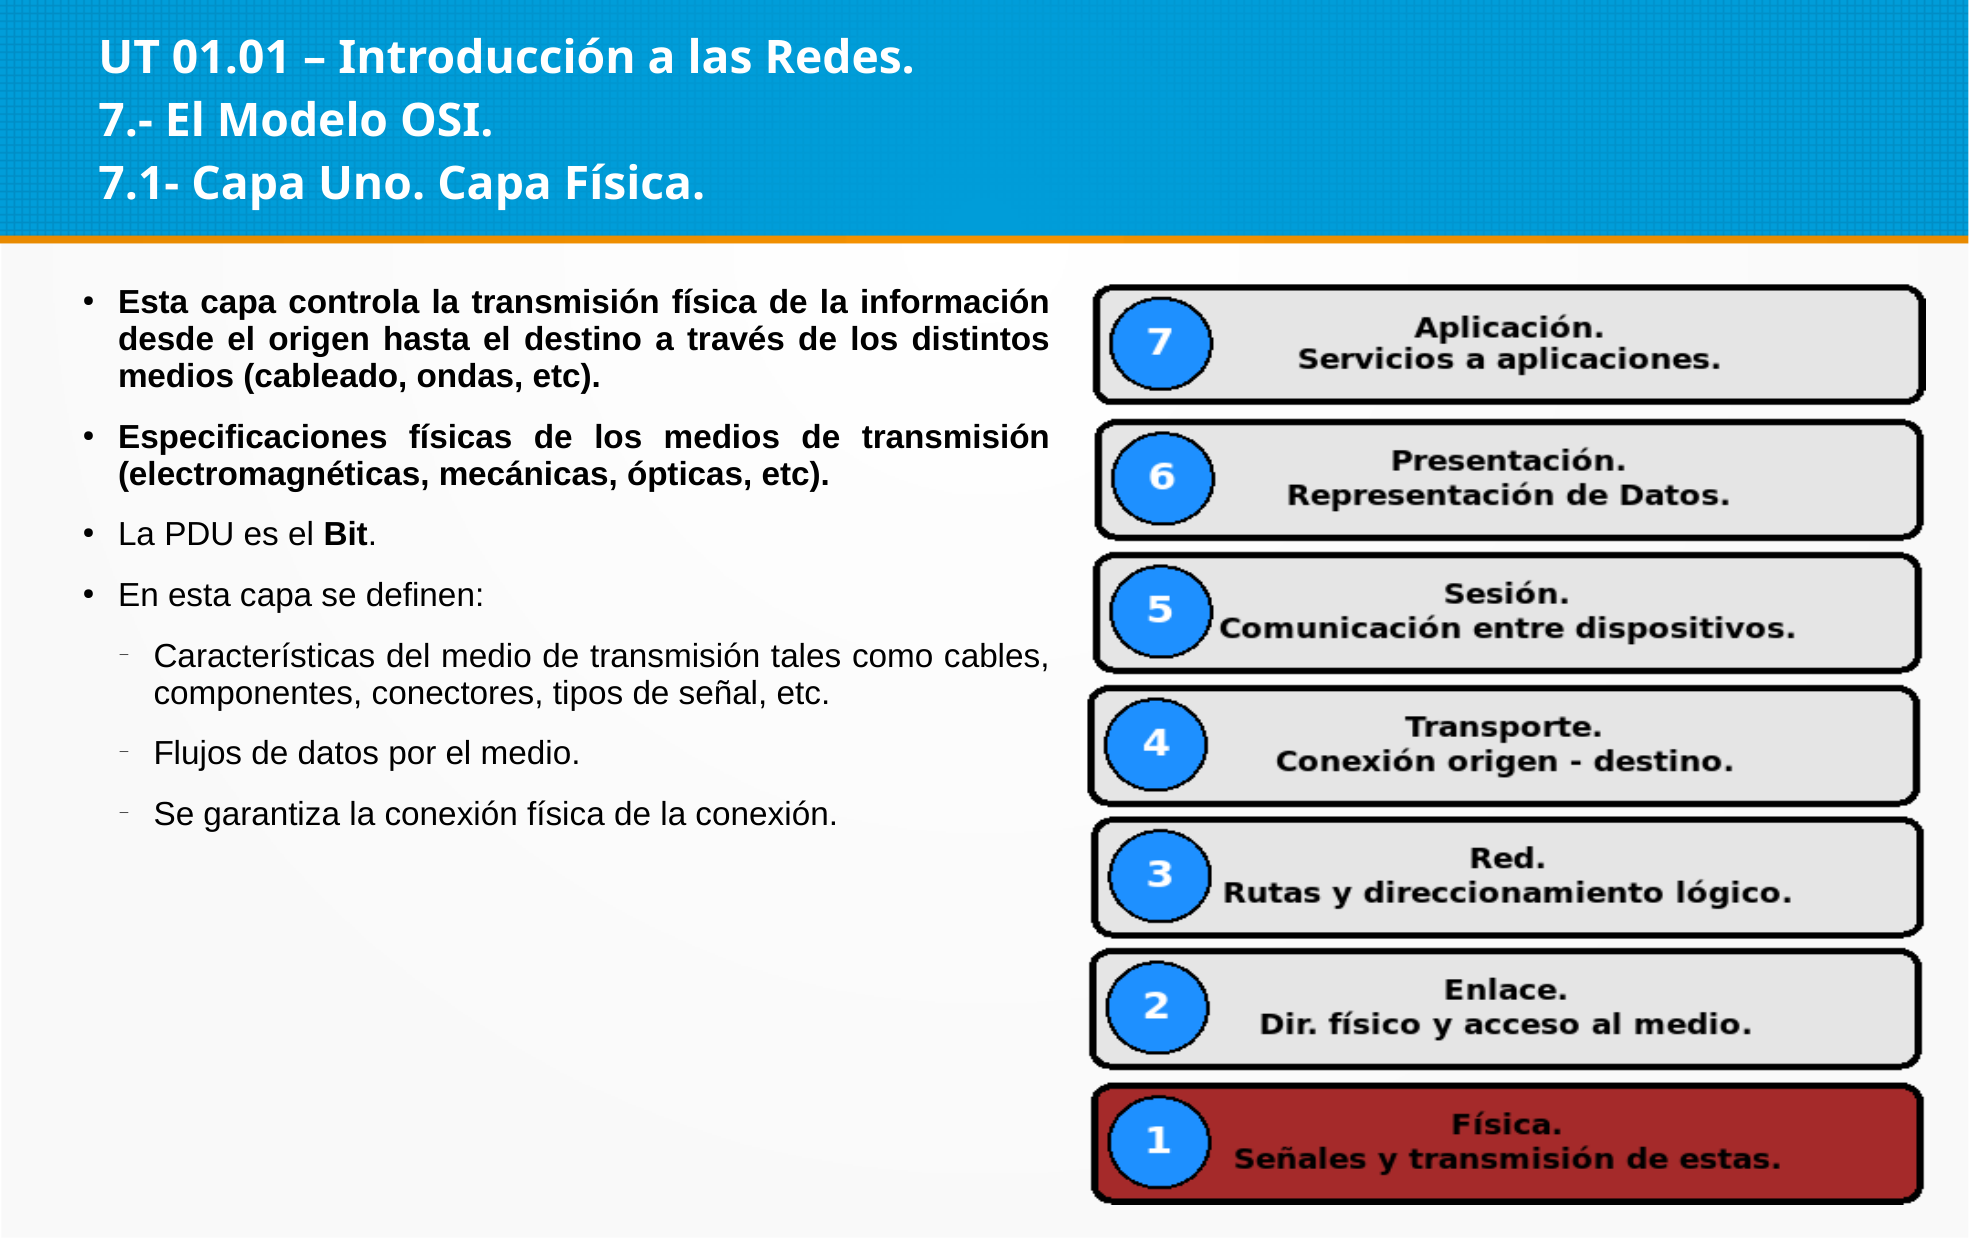

# UT 01.01 – Introducción a las Redes. 7.- El Modelo OSI. 7.1- Capa Uno. Capa Física.
Esta capa controla la transmisión física de la información desde el origen hasta el destino a través de los distintos medios (cableado, ondas, etc).
Especificaciones físicas de los medios de transmisión (electromagnéticas, mecánicas, ópticas, etc).
La PDU es el Bit.
En esta capa se definen:
Características del medio de transmisión tales como cables, componentes, conectores, tipos de señal, etc.
Flujos de datos por el medio.
Se garantiza la conexión física de la conexión.